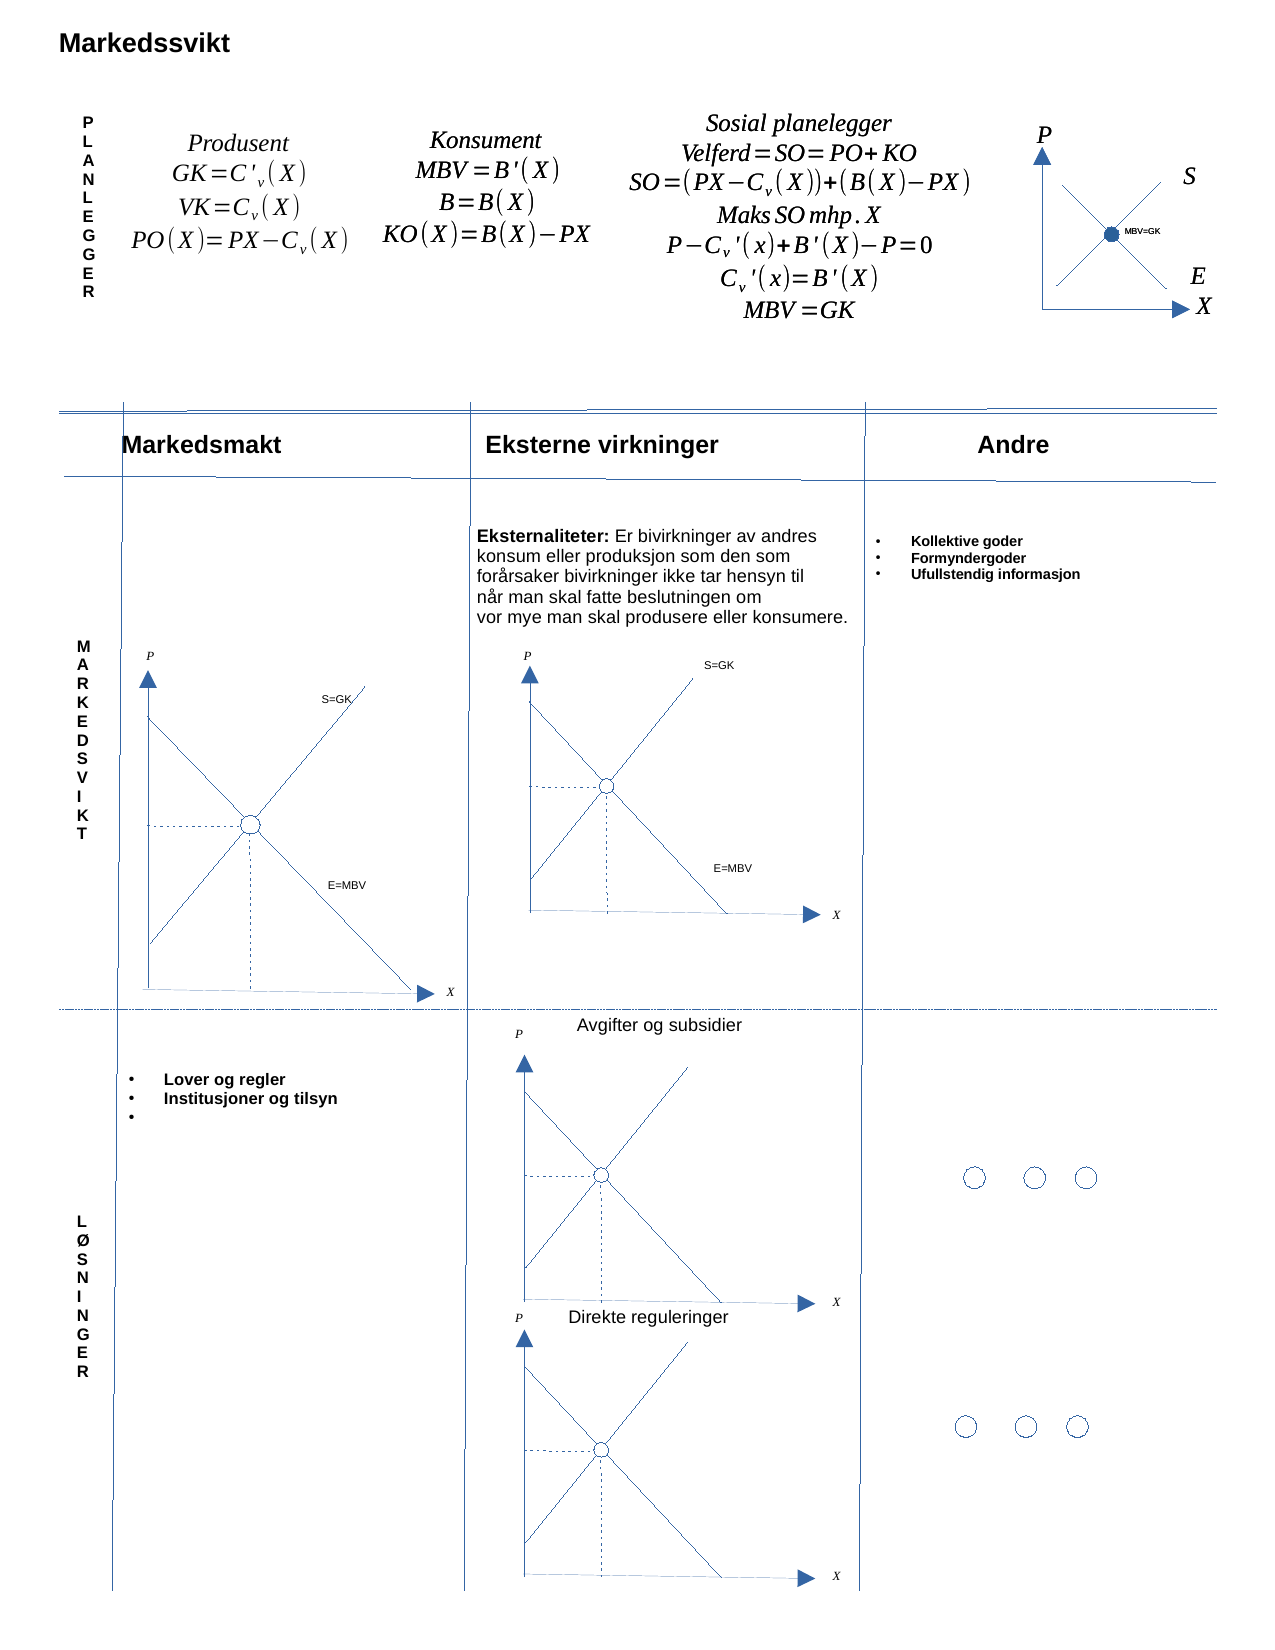

Markedssvikt
P
L
A
N
L
E
G
G
E
R
MBV=GK
MBV=GK
Markedsmakt
Eksterne virkninger
Andre
Eksternaliteter: Er bivirkninger av andres
konsum eller produksjon som den som
forårsaker bivirkninger ikke tar hensyn til
når man skal fatte beslutningen om
vor mye man skal produsere eller konsumere.
Kollektive goder
Formyndergoder
Ufullstendig informasjon
M
A
R
K
E
D
S
V
I
K
T
S=GK
S=GK
E=MBV
E=MBV
Avgifter og subsidier
Lover og regler
Institusjoner og tilsyn
L
Ø
S
N
I
N
G
E
R
Direkte reguleringer